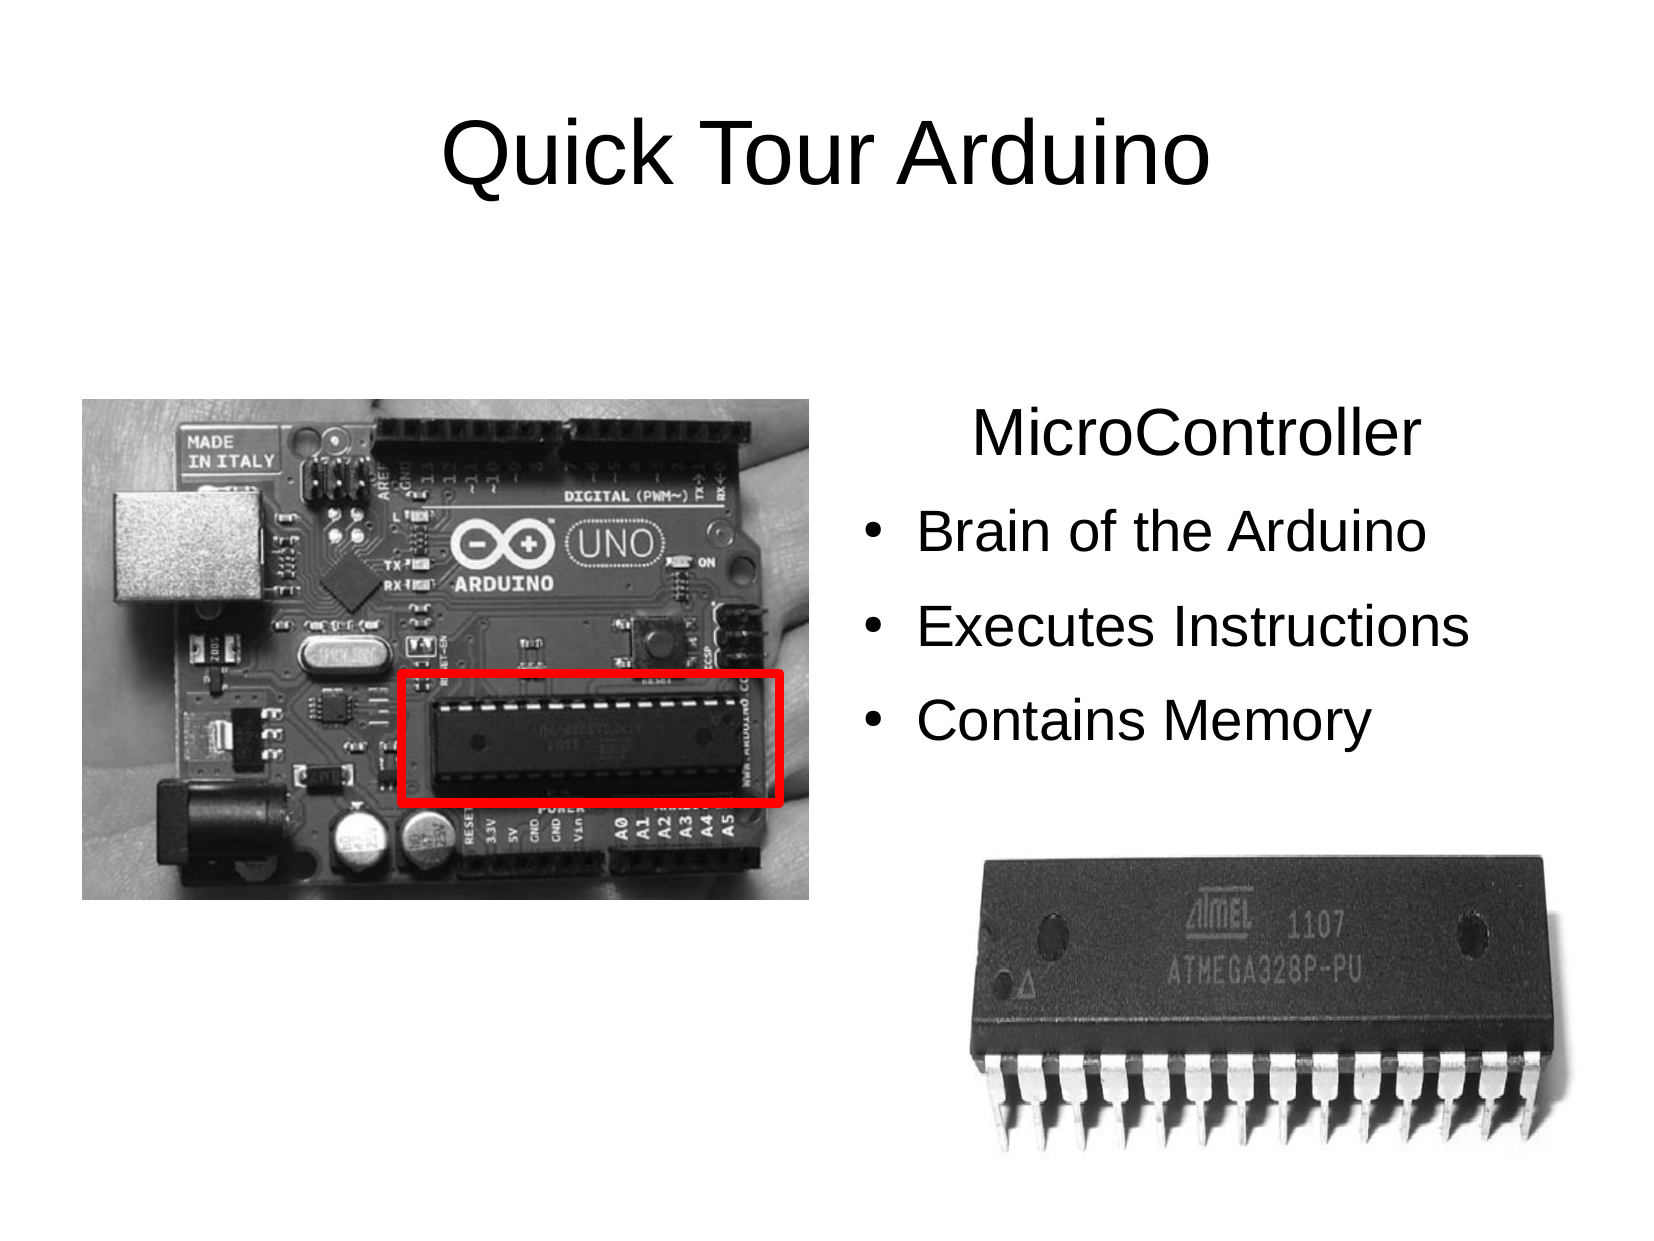

# Quick Tour Arduino
 MicroController
Brain of the Arduino
Executes Instructions
Contains Memory